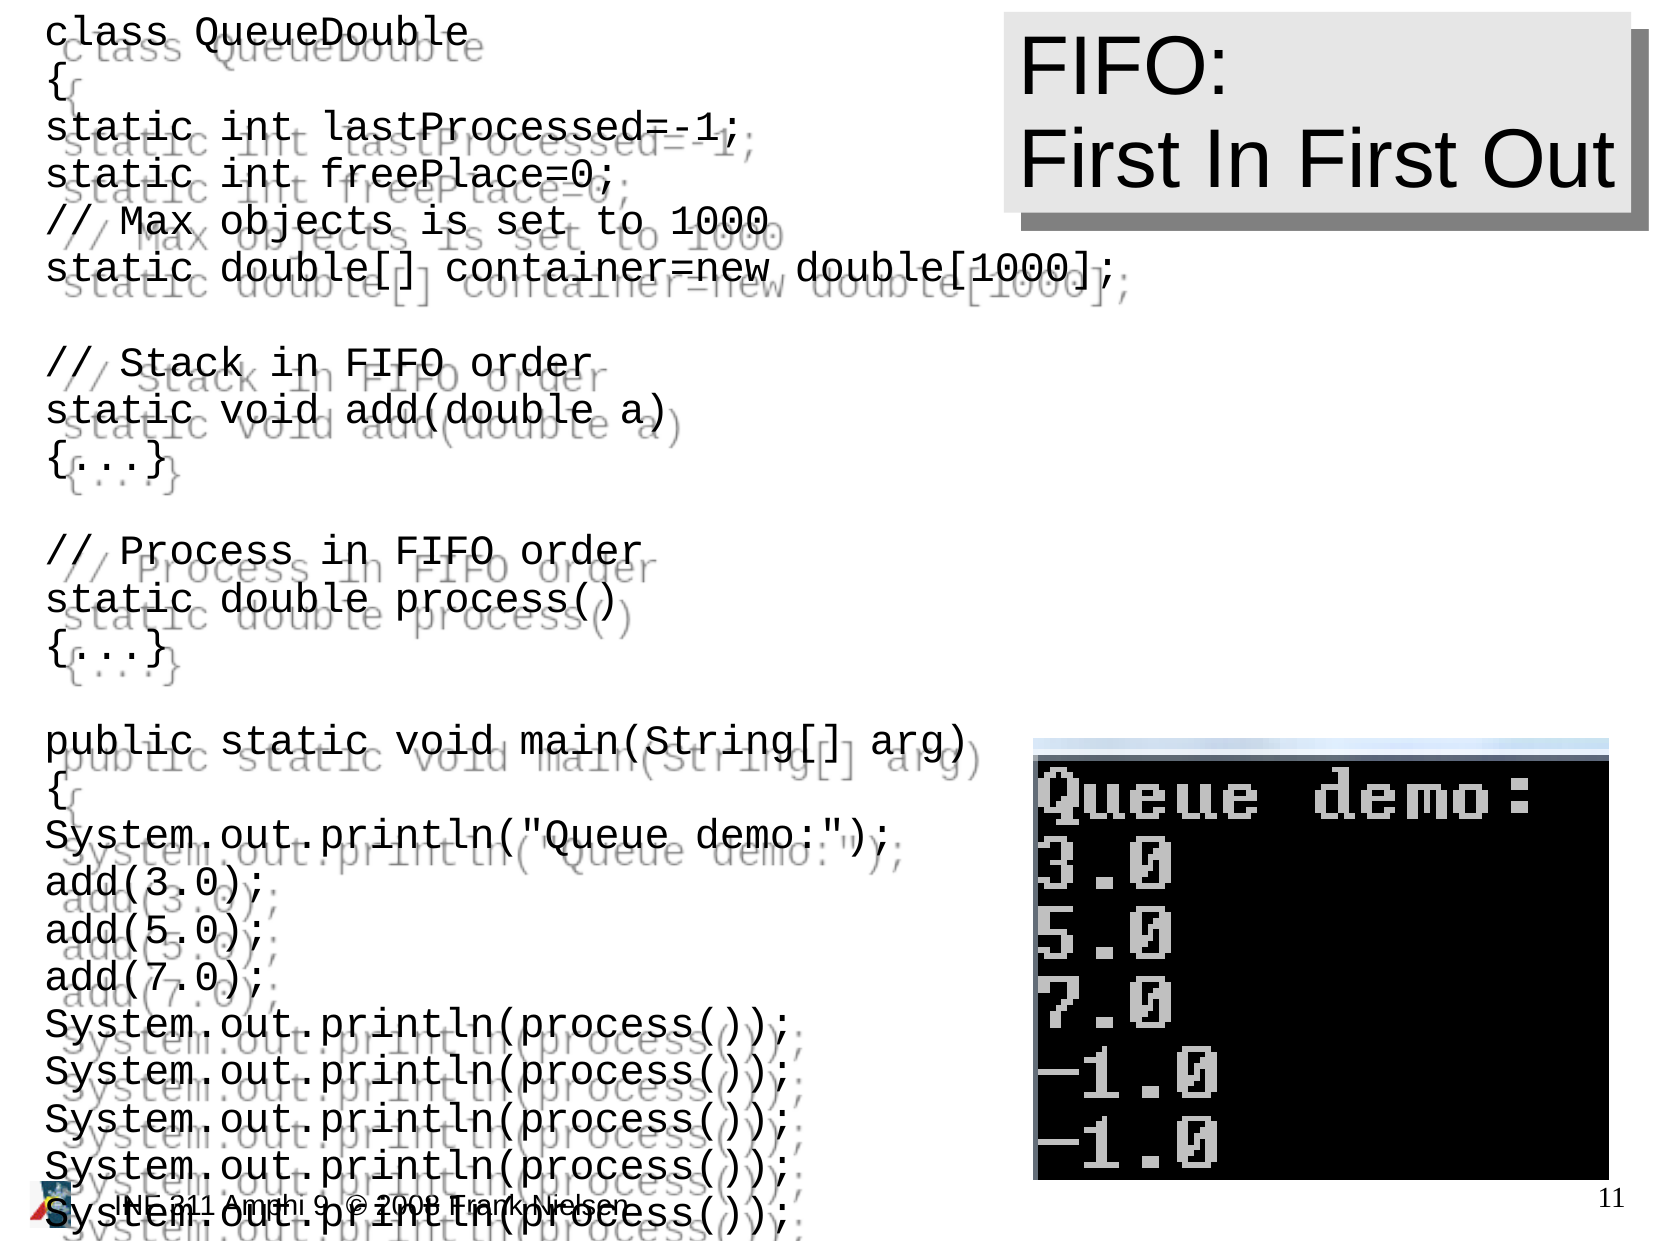

class QueueDouble
{
static int lastProcessed=-1;
static int freePlace=0;
// Max objects is set to 1000
static double[] container=new double[1000];
// Stack in FIFO order
static void add(double a)
{...}
// Process in FIFO order
static double process()
{...}
public static void main(String[] arg)
{
System.out.println("Queue demo:");
add(3.0);
add(5.0);
add(7.0);
System.out.println(process());
System.out.println(process());
System.out.println(process());
System.out.println(process());
System.out.println(process());
}
FIFO:
First In First Out